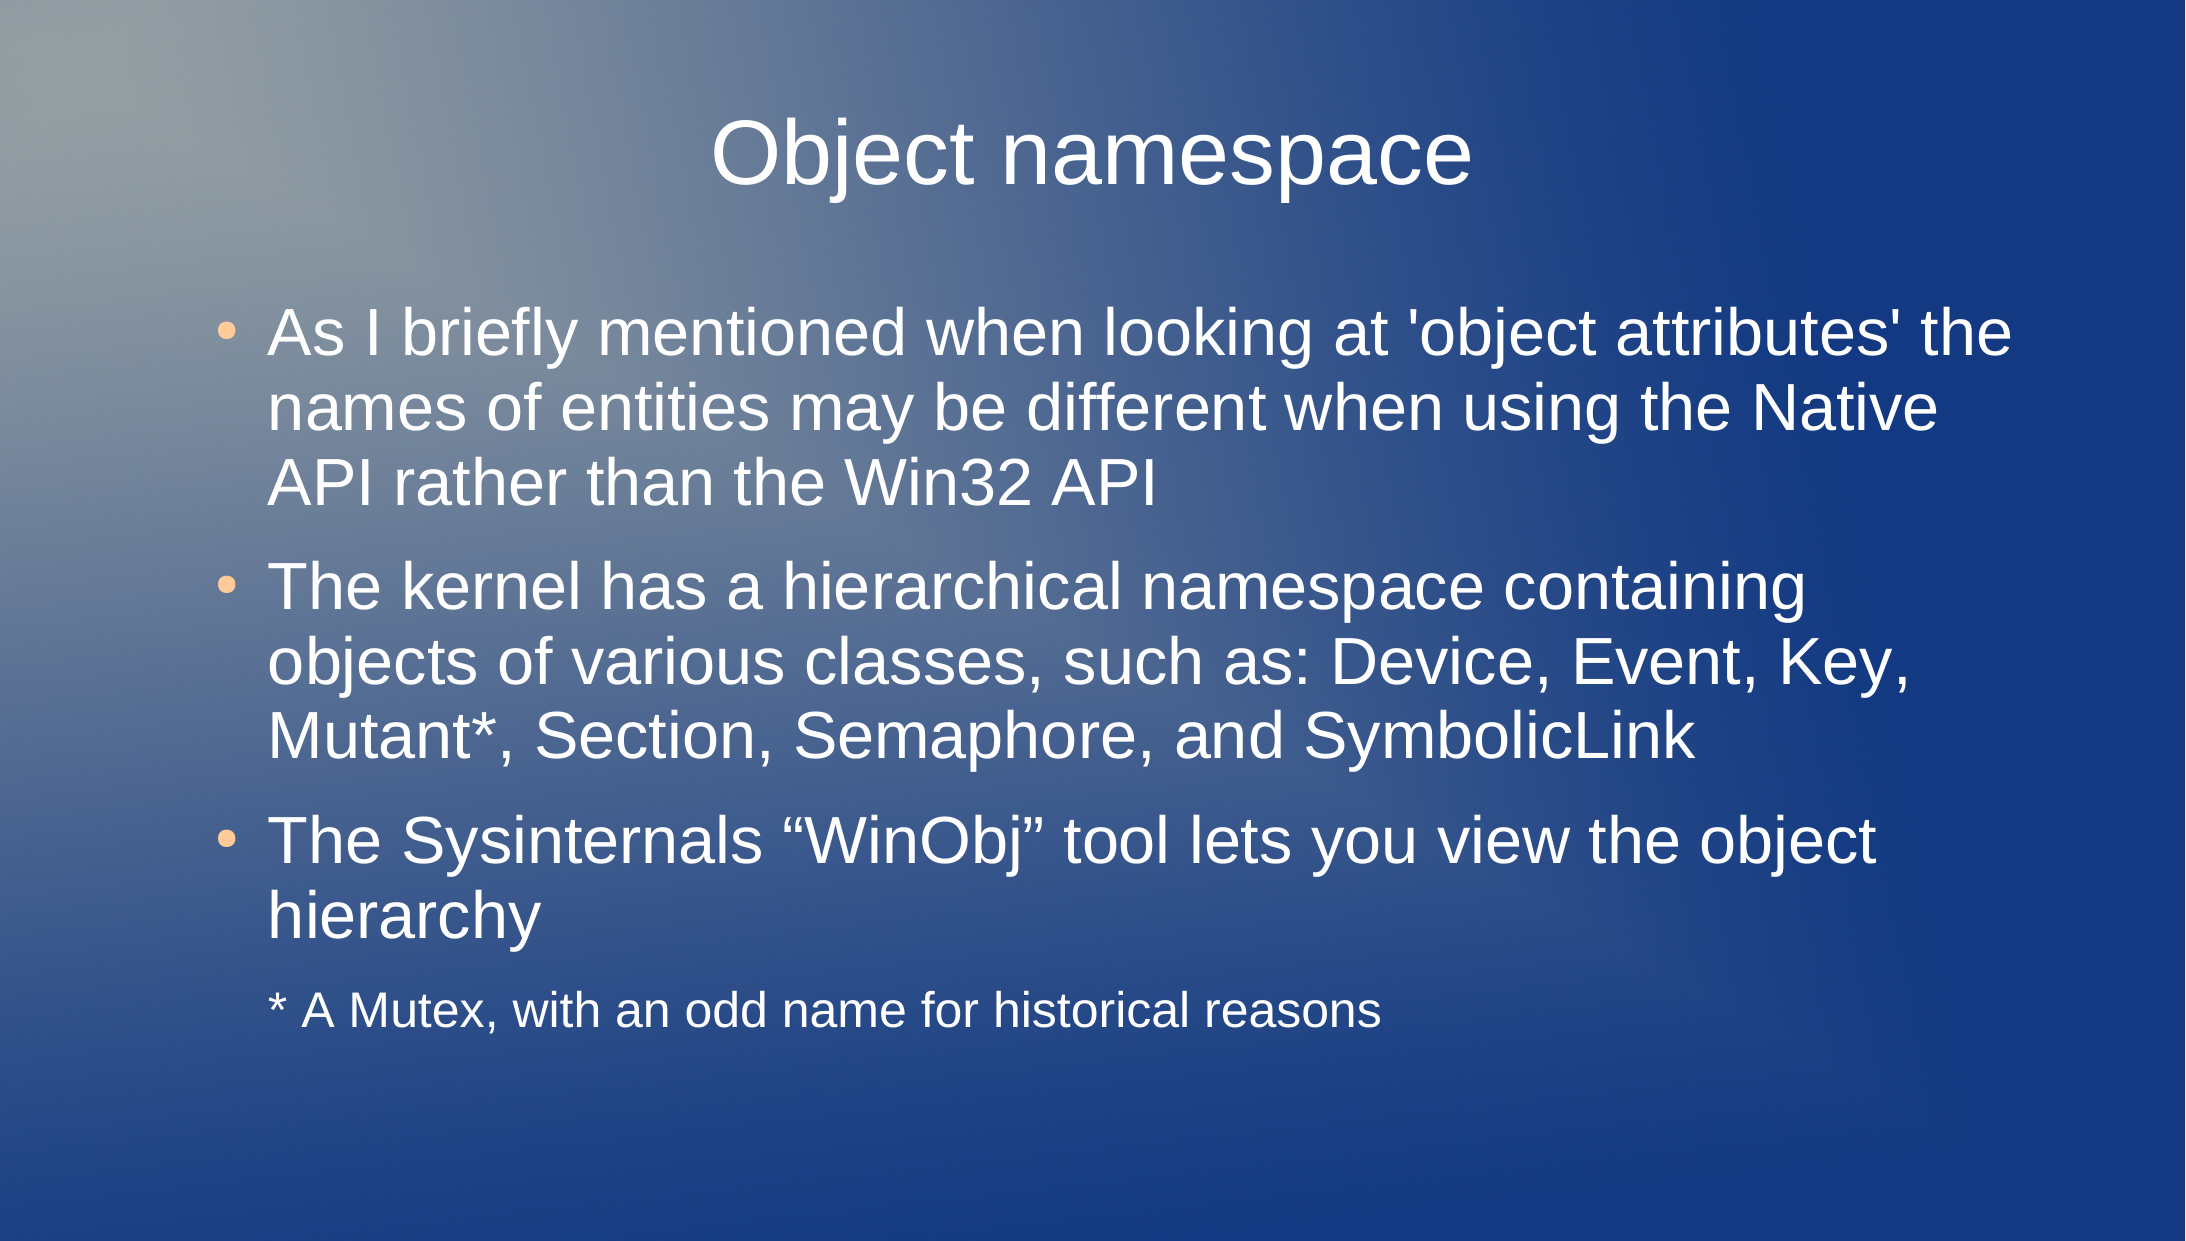

# Object namespace
As I briefly mentioned when looking at 'object attributes' the names of entities may be different when using the Native API rather than the Win32 API
The kernel has a hierarchical namespace containing objects of various classes, such as: Device, Event, Key, Mutant*, Section, Semaphore, and SymbolicLink
The Sysinternals “WinObj” tool lets you view the object hierarchy
* A Mutex, with an odd name for historical reasons